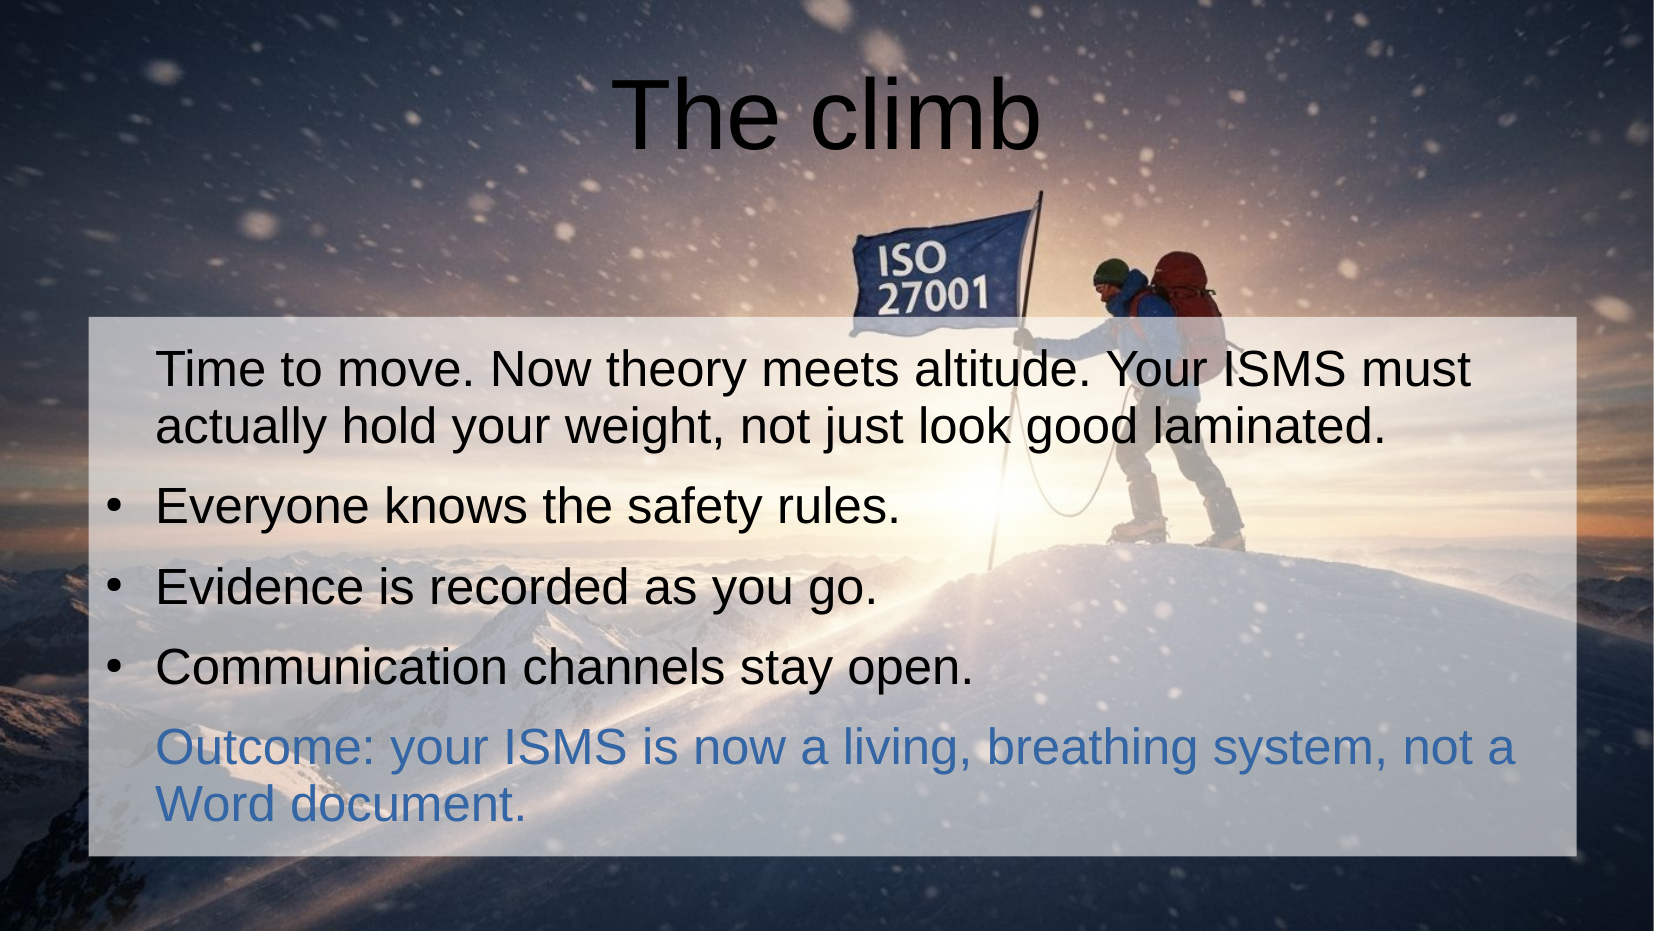

# The climb
Time to move. Now theory meets altitude. Your ISMS must actually hold your weight, not just look good laminated.
Everyone knows the safety rules.
Evidence is recorded as you go.
Communication channels stay open.
Outcome: your ISMS is now a living, breathing system, not a Word document.